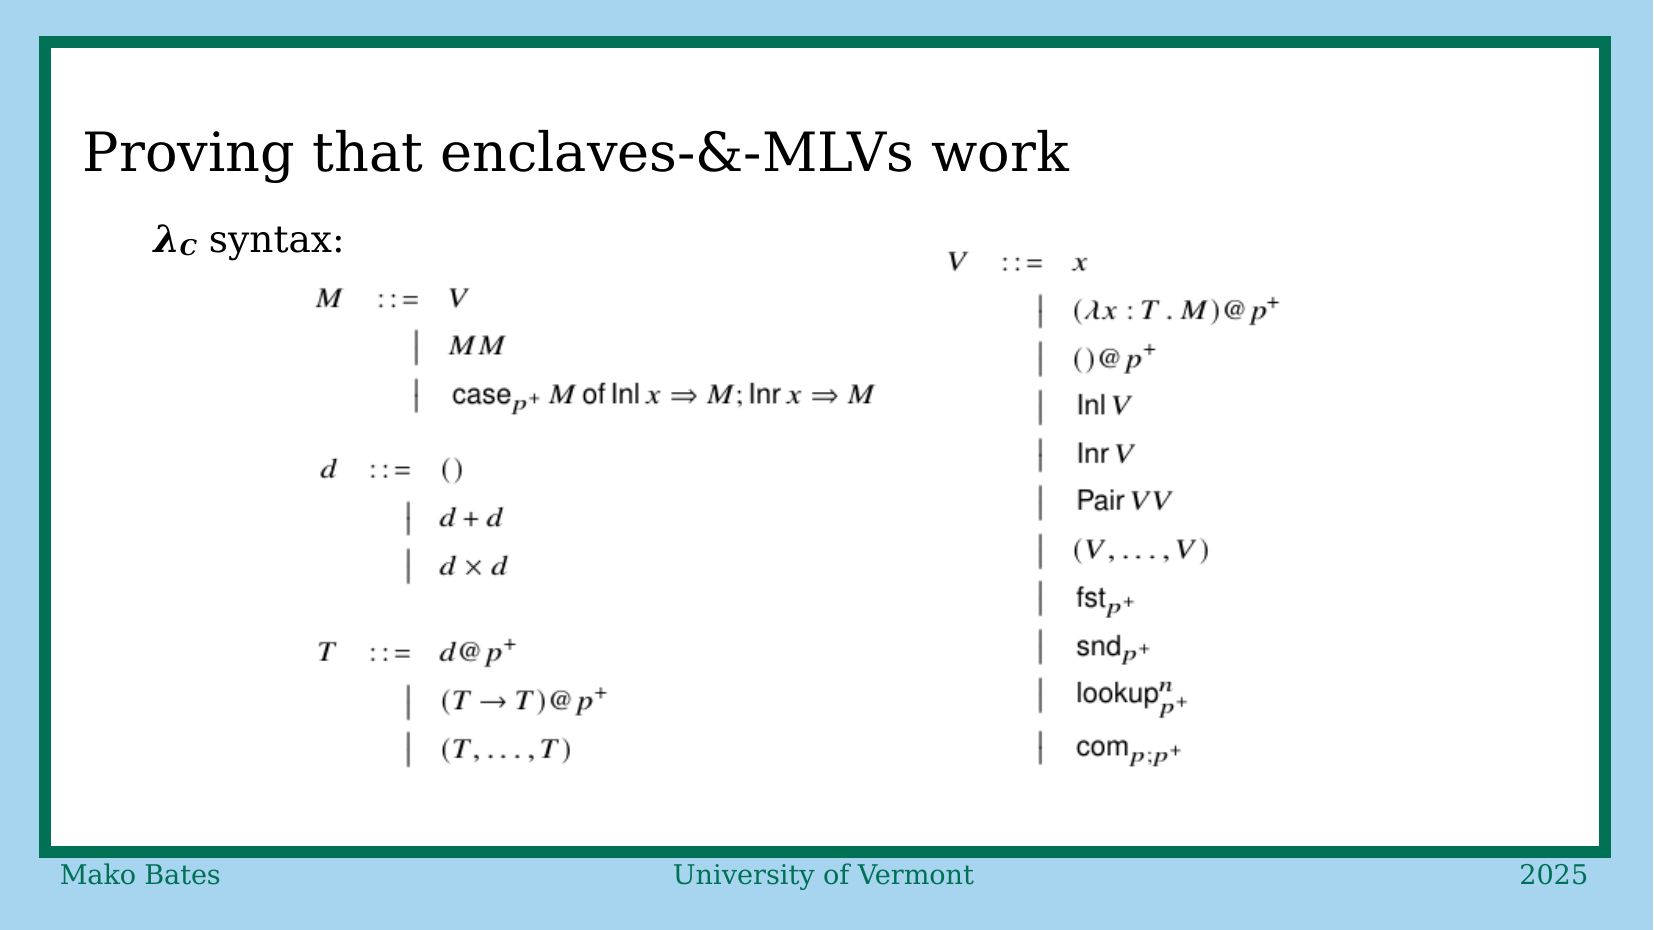

# Proving that enclaves-&-MLVs work
𝝀𝑪 syntax: